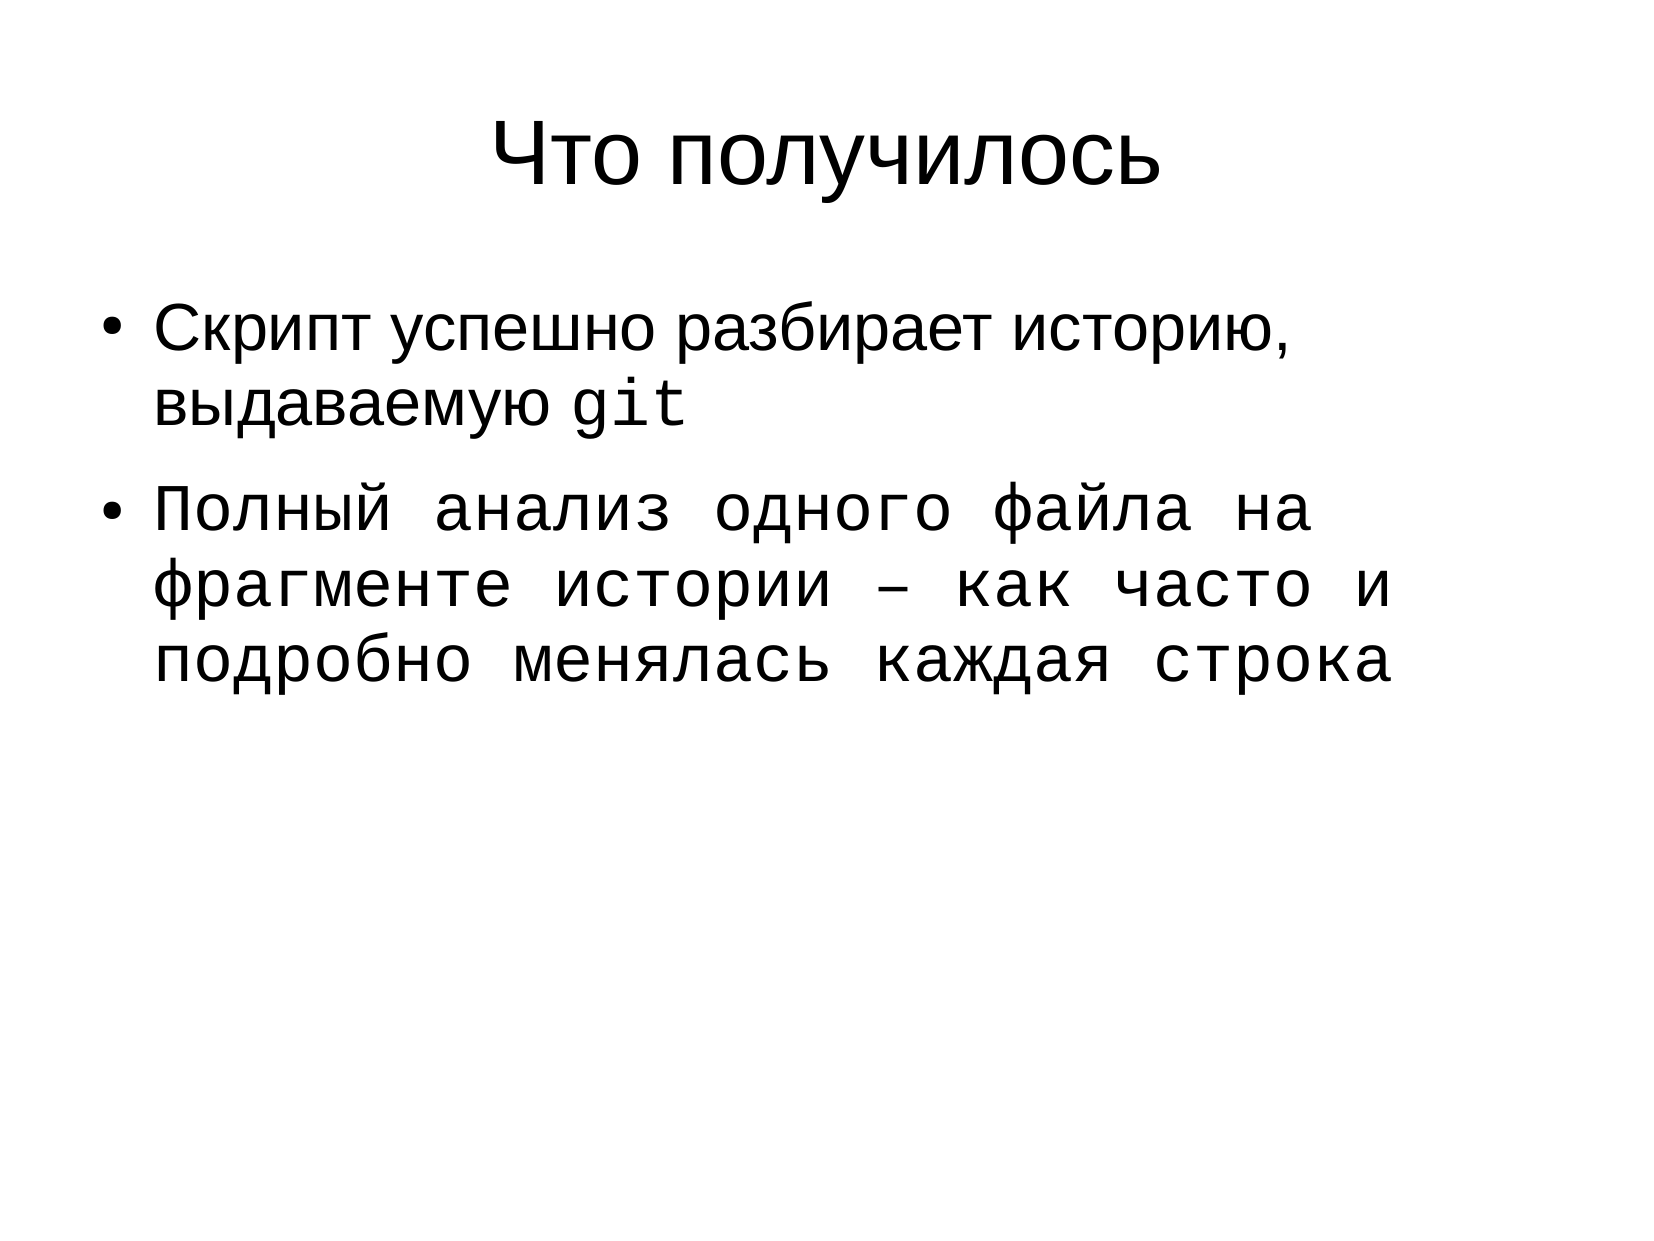

# Что получилось
Скрипт успешно разбирает историю, выдаваемую git
Полный анализ одного файла на фрагменте истории – как часто и подробно менялась каждая строка